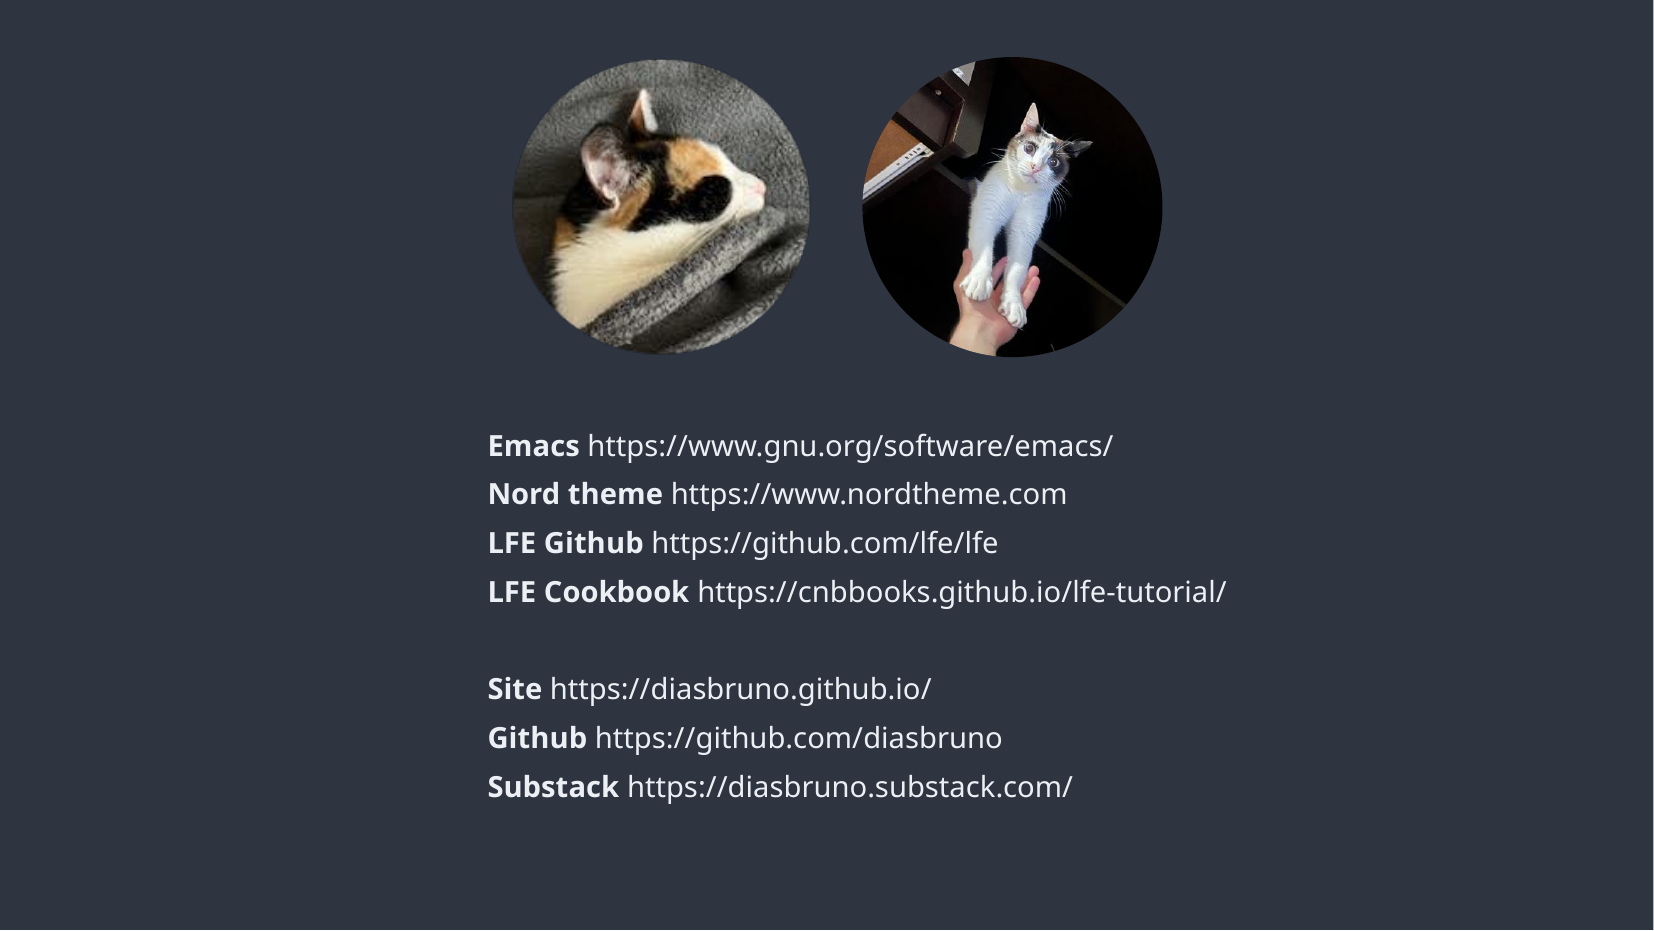

# Emacs https://www.gnu.org/software/emacs/
Nord theme https://www.nordtheme.com
LFE Github https://github.com/lfe/lfe
LFE Cookbook https://cnbbooks.github.io/lfe-tutorial/
Site https://diasbruno.github.io/
Github https://github.com/diasbruno
Substack https://diasbruno.substack.com/